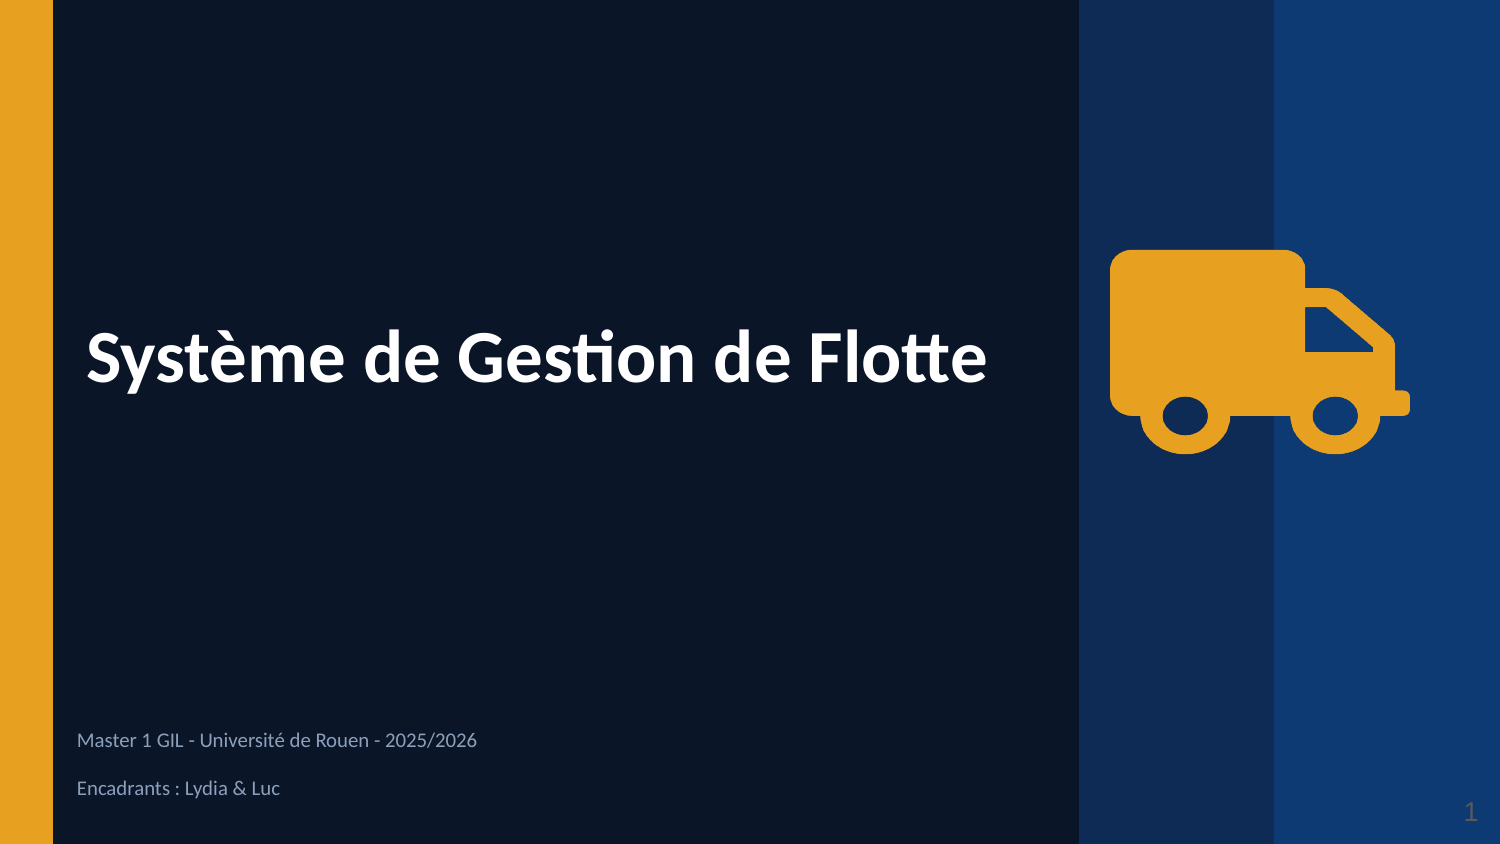

Système de Gestion de Flotte
Master 1 GIL - Université de Rouen - 2025/2026
Encadrants : Lydia & Luc
1